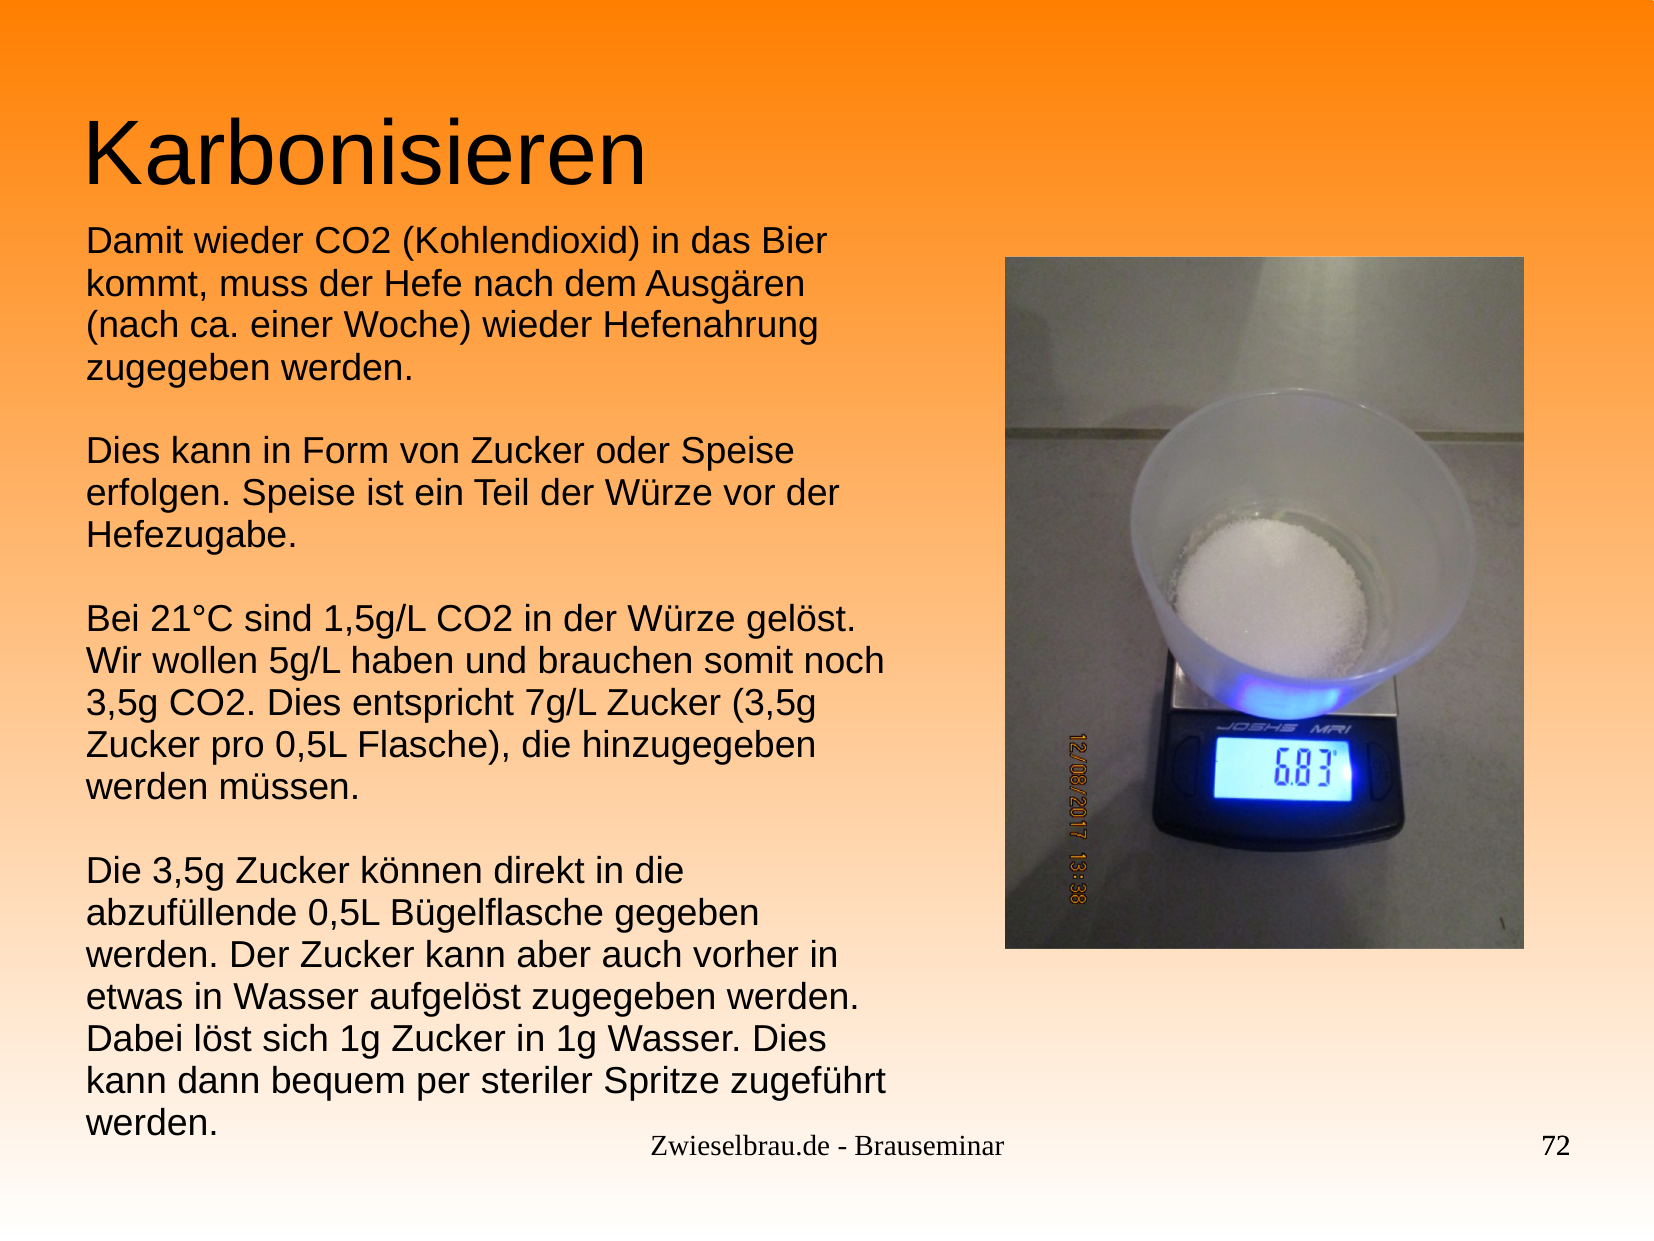

# Karbonisieren
Damit wieder CO2 (Kohlendioxid) in das Bier kommt, muss der Hefe nach dem Ausgären (nach ca. einer Woche) wieder Hefenahrung zugegeben werden.
Dies kann in Form von Zucker oder Speise erfolgen. Speise ist ein Teil der Würze vor der Hefezugabe.
Bei 21°C sind 1,5g/L CO2 in der Würze gelöst. Wir wollen 5g/L haben und brauchen somit noch 3,5g CO2. Dies entspricht 7g/L Zucker (3,5g Zucker pro 0,5L Flasche), die hinzugegeben werden müssen.
Die 3,5g Zucker können direkt in die abzufüllende 0,5L Bügelflasche gegeben werden. Der Zucker kann aber auch vorher in etwas in Wasser aufgelöst zugegeben werden. Dabei löst sich 1g Zucker in 1g Wasser. Dies kann dann bequem per steriler Spritze zugeführt werden.
Zwieselbrau.de - Brauseminar
72